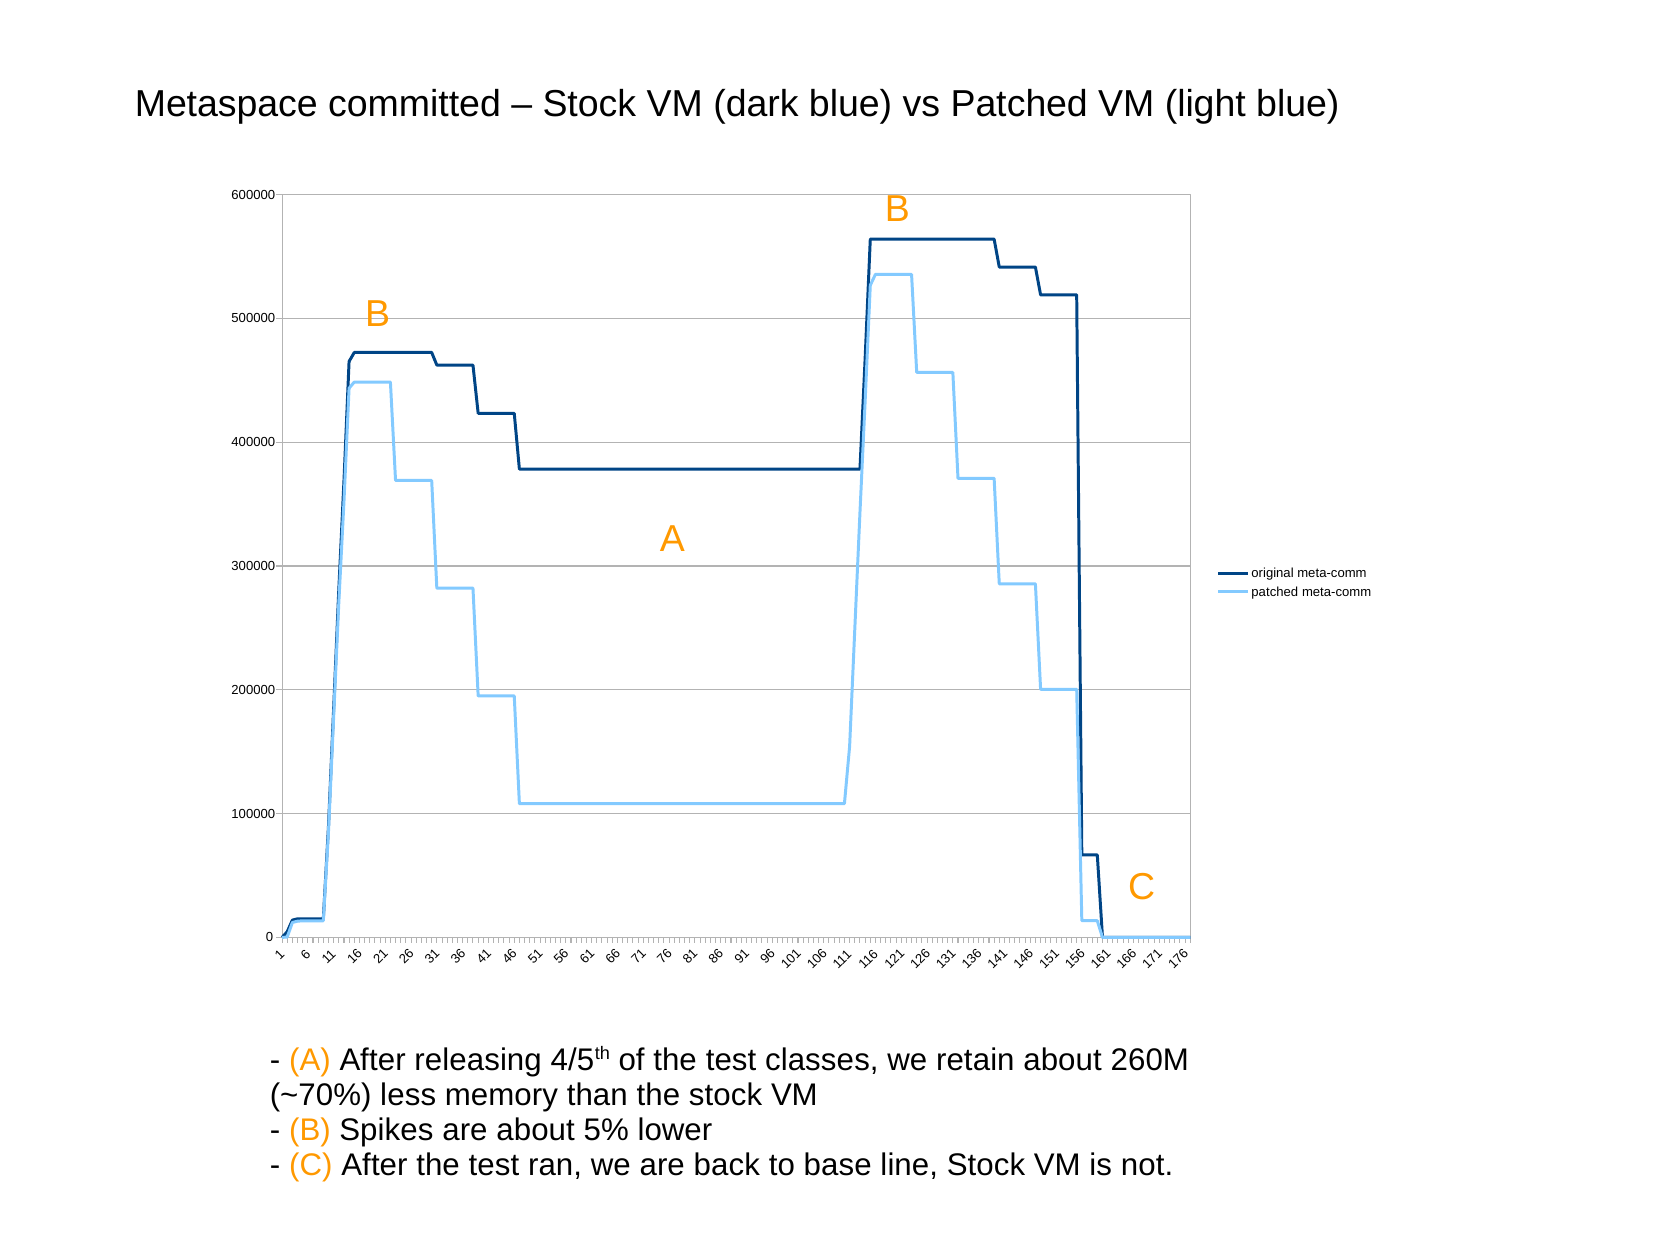

Metaspace committed – Stock VM (dark blue) vs Patched VM (light blue)
B
B
A
C
- (A) After releasing 4/5th of the test classes, we retain about 260M (~70%) less memory than the stock VM
- (B) Spikes are about 5% lower
- (C) After the test ran, we are back to base line, Stock VM is not.